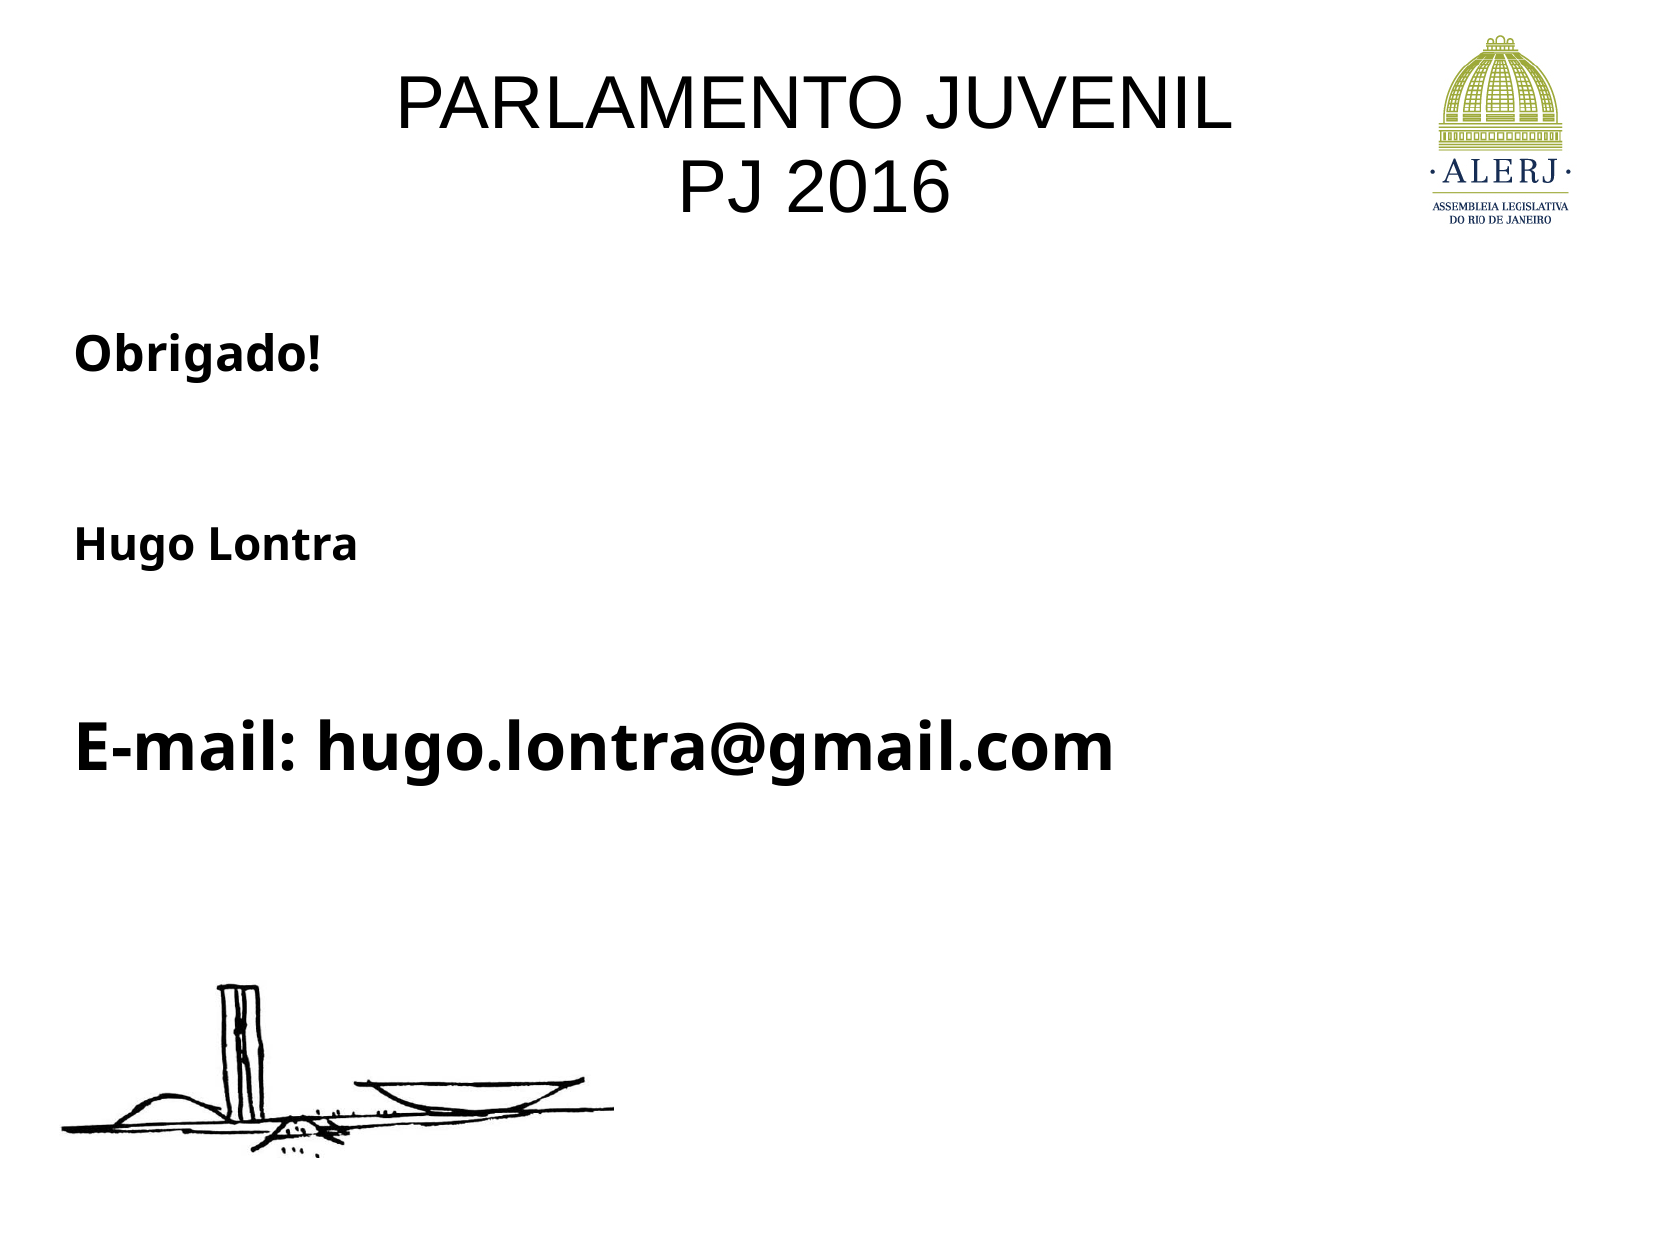

# PARLAMENTO JUVENIL PJ 2016
Obrigado!
Hugo Lontra
E-mail: hugo.lontra@gmail.com